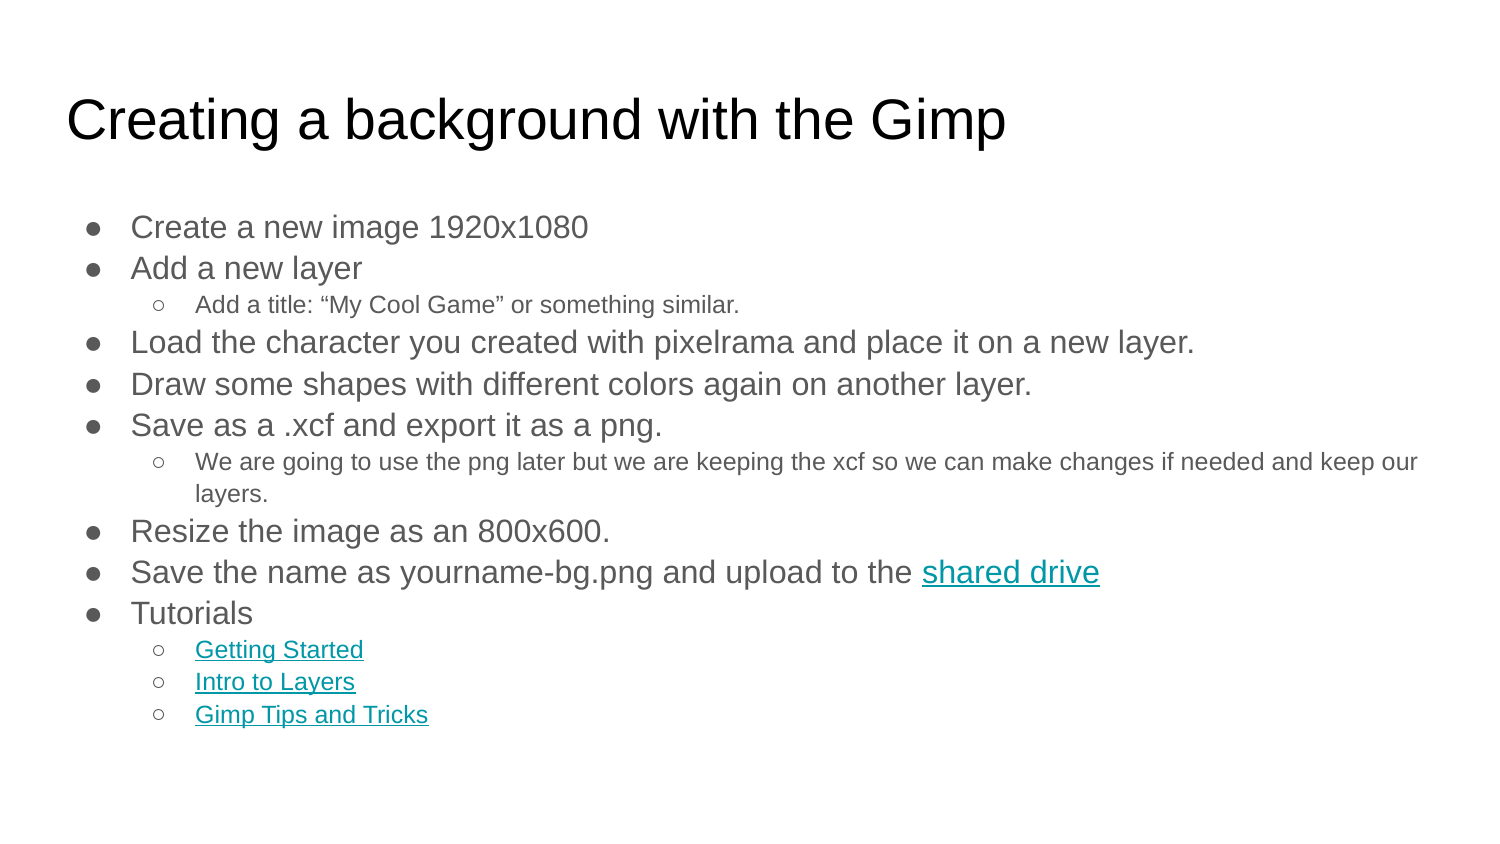

# Creating a background with the Gimp
Create a new image 1920x1080
Add a new layer
Add a title: “My Cool Game” or something similar.
Load the character you created with pixelrama and place it on a new layer.
Draw some shapes with different colors again on another layer.
Save as a .xcf and export it as a png.
We are going to use the png later but we are keeping the xcf so we can make changes if needed and keep our layers.
Resize the image as an 800x600.
Save the name as yourname-bg.png and upload to the shared drive
Tutorials
Getting Started
Intro to Layers
Gimp Tips and Tricks